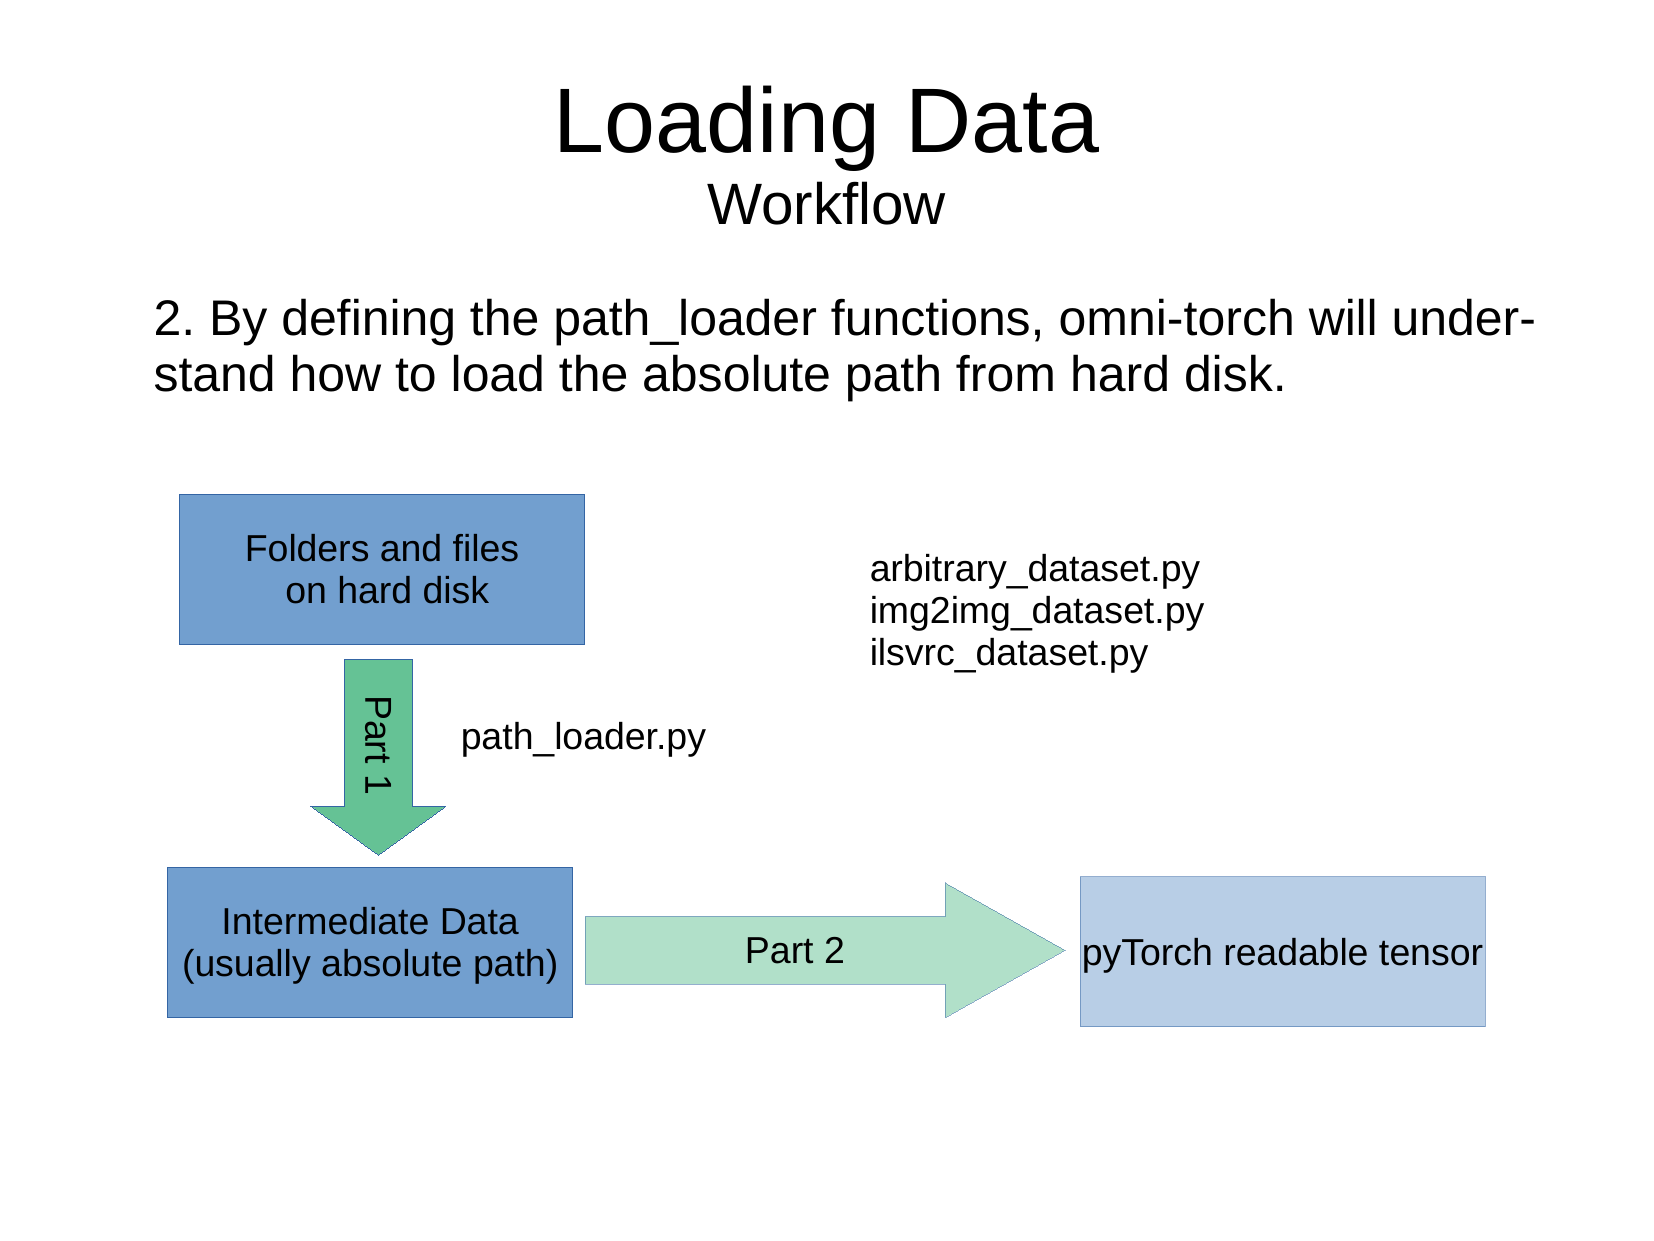

# Loading Data Workflow
2. By defining the path_loader functions, omni-torch will under-stand how to load the absolute path from hard disk.
Folders and files
 on hard disk
arbitrary_dataset.py
img2img_dataset.py
ilsvrc_dataset.py
Part 1
path_loader.py
Intermediate Data
(usually absolute path)
pyTorch readable tensor
Part 2